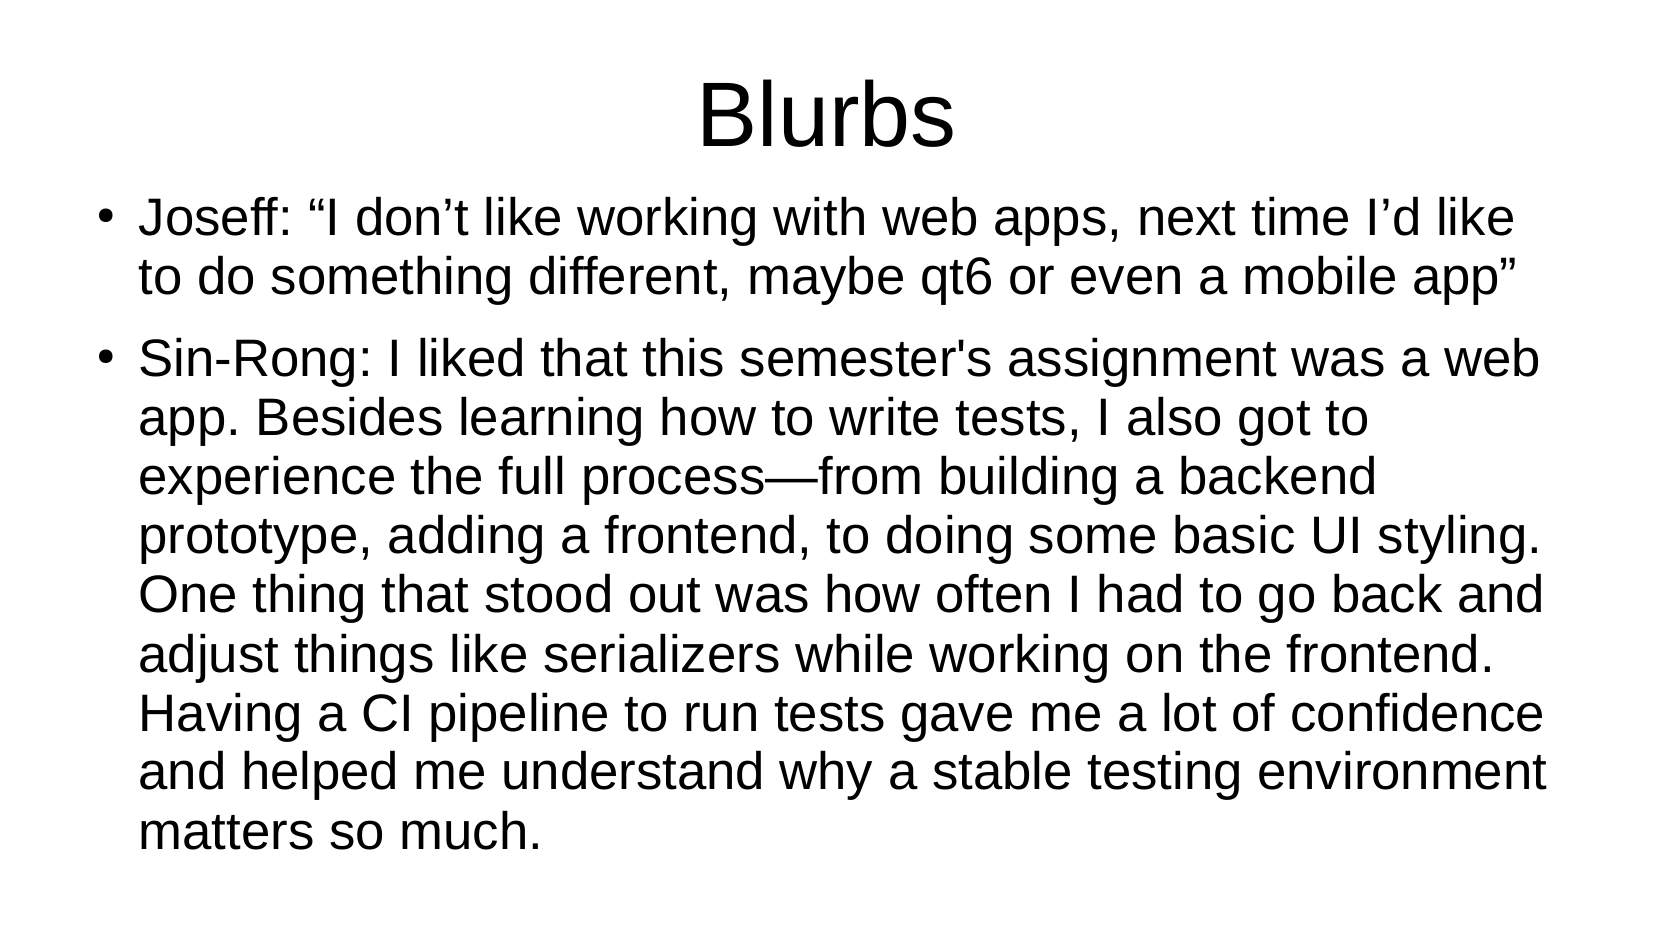

# Blurbs
Joseff: “I don’t like working with web apps, next time I’d like to do something different, maybe qt6 or even a mobile app”
Sin-Rong: I liked that this semester's assignment was a web app. Besides learning how to write tests, I also got to experience the full process—from building a backend prototype, adding a frontend, to doing some basic UI styling. One thing that stood out was how often I had to go back and adjust things like serializers while working on the frontend. Having a CI pipeline to run tests gave me a lot of confidence and helped me understand why a stable testing environment matters so much.